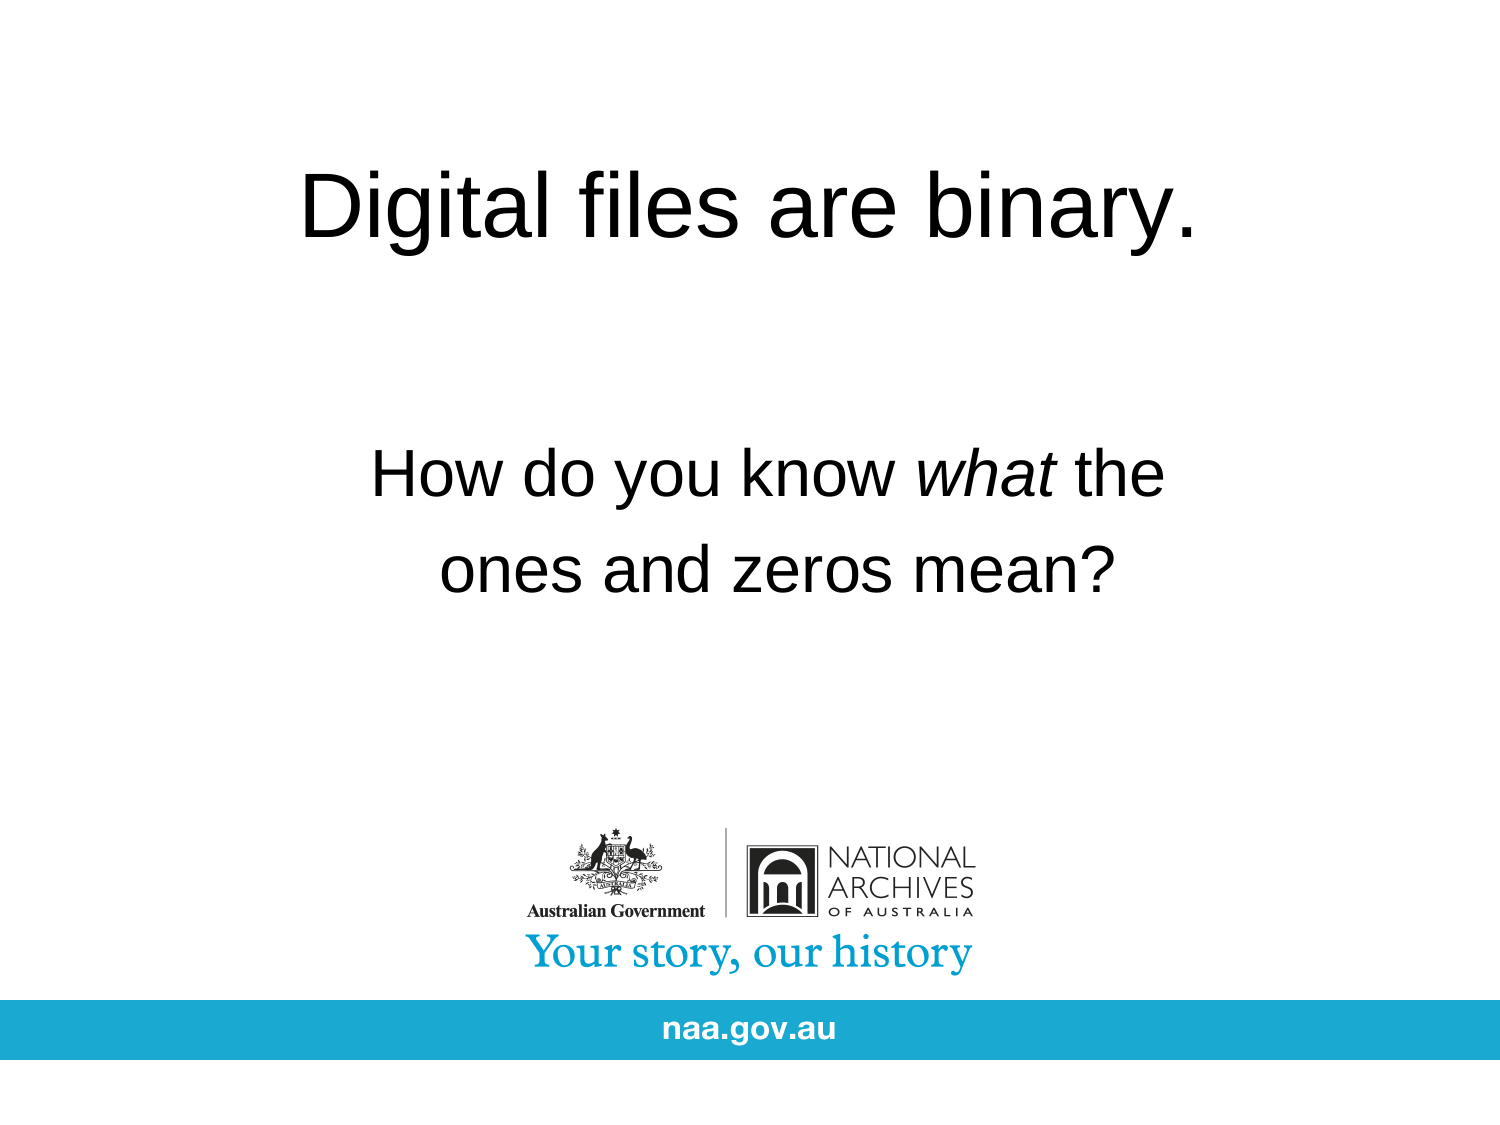

# Digital files are binary.
How do you know what the
ones and zeros mean?